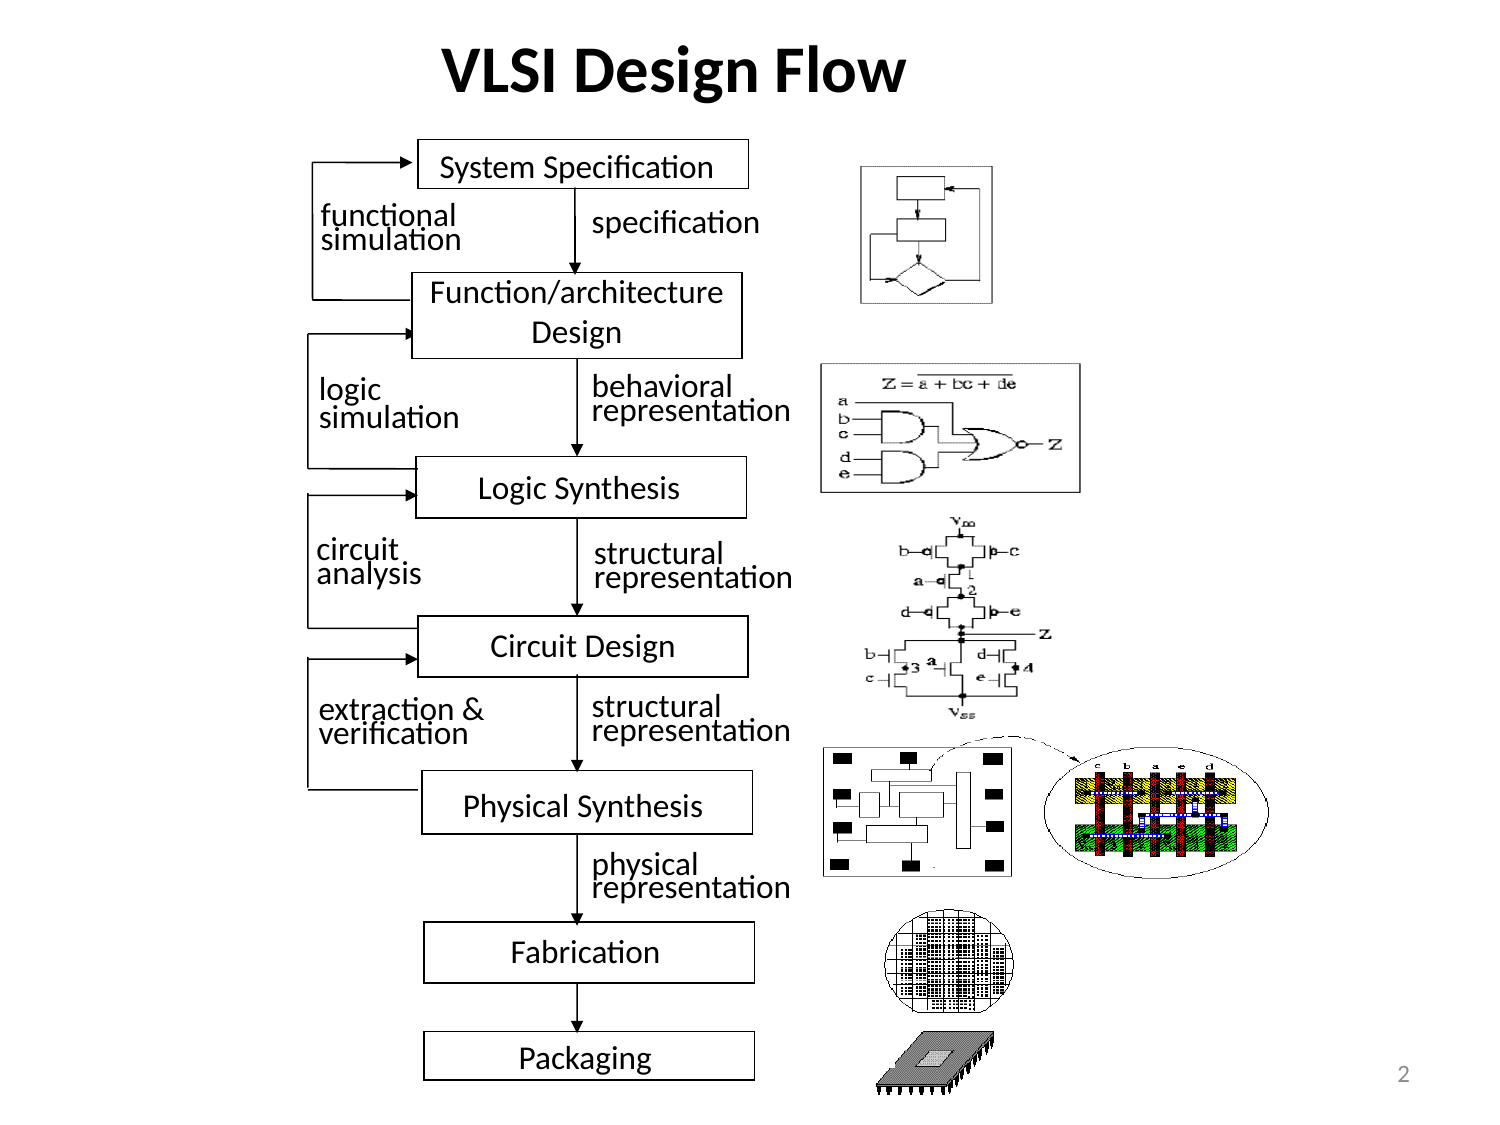

VLSI Design Flow
System Specification
specification
functional simulation
Function/architecture Design
logic simulation
behavioral representation
Logic Synthesis
circuit analysis
structural representation
Circuit Design
structural representation
extraction & verification
Physical Synthesis
physical representation
Fabrication
Packaging